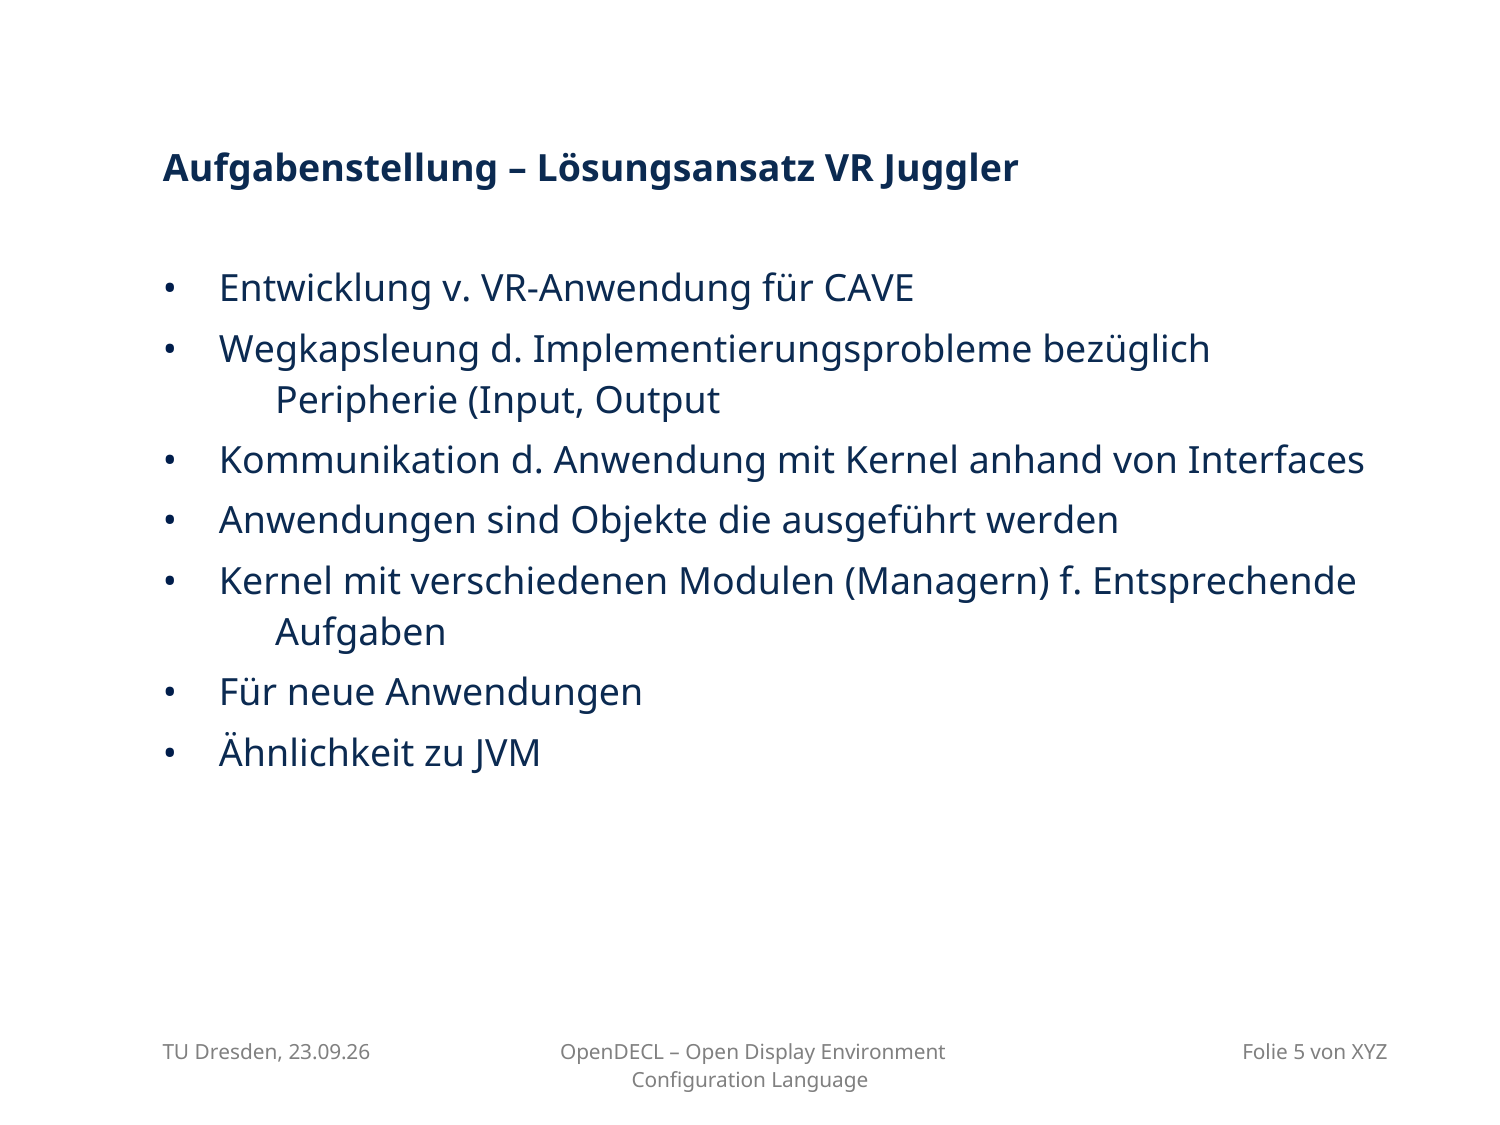

# Aufgabenstellung – Lösungsansatz VR Juggler
Entwicklung v. VR-Anwendung für CAVE
Wegkapsleung d. Implementierungsprobleme bezüglich Peripherie (Input, Output
Kommunikation d. Anwendung mit Kernel anhand von Interfaces
Anwendungen sind Objekte die ausgeführt werden
Kernel mit verschiedenen Modulen (Managern) f. Entsprechende Aufgaben
Für neue Anwendungen
Ähnlichkeit zu JVM
5